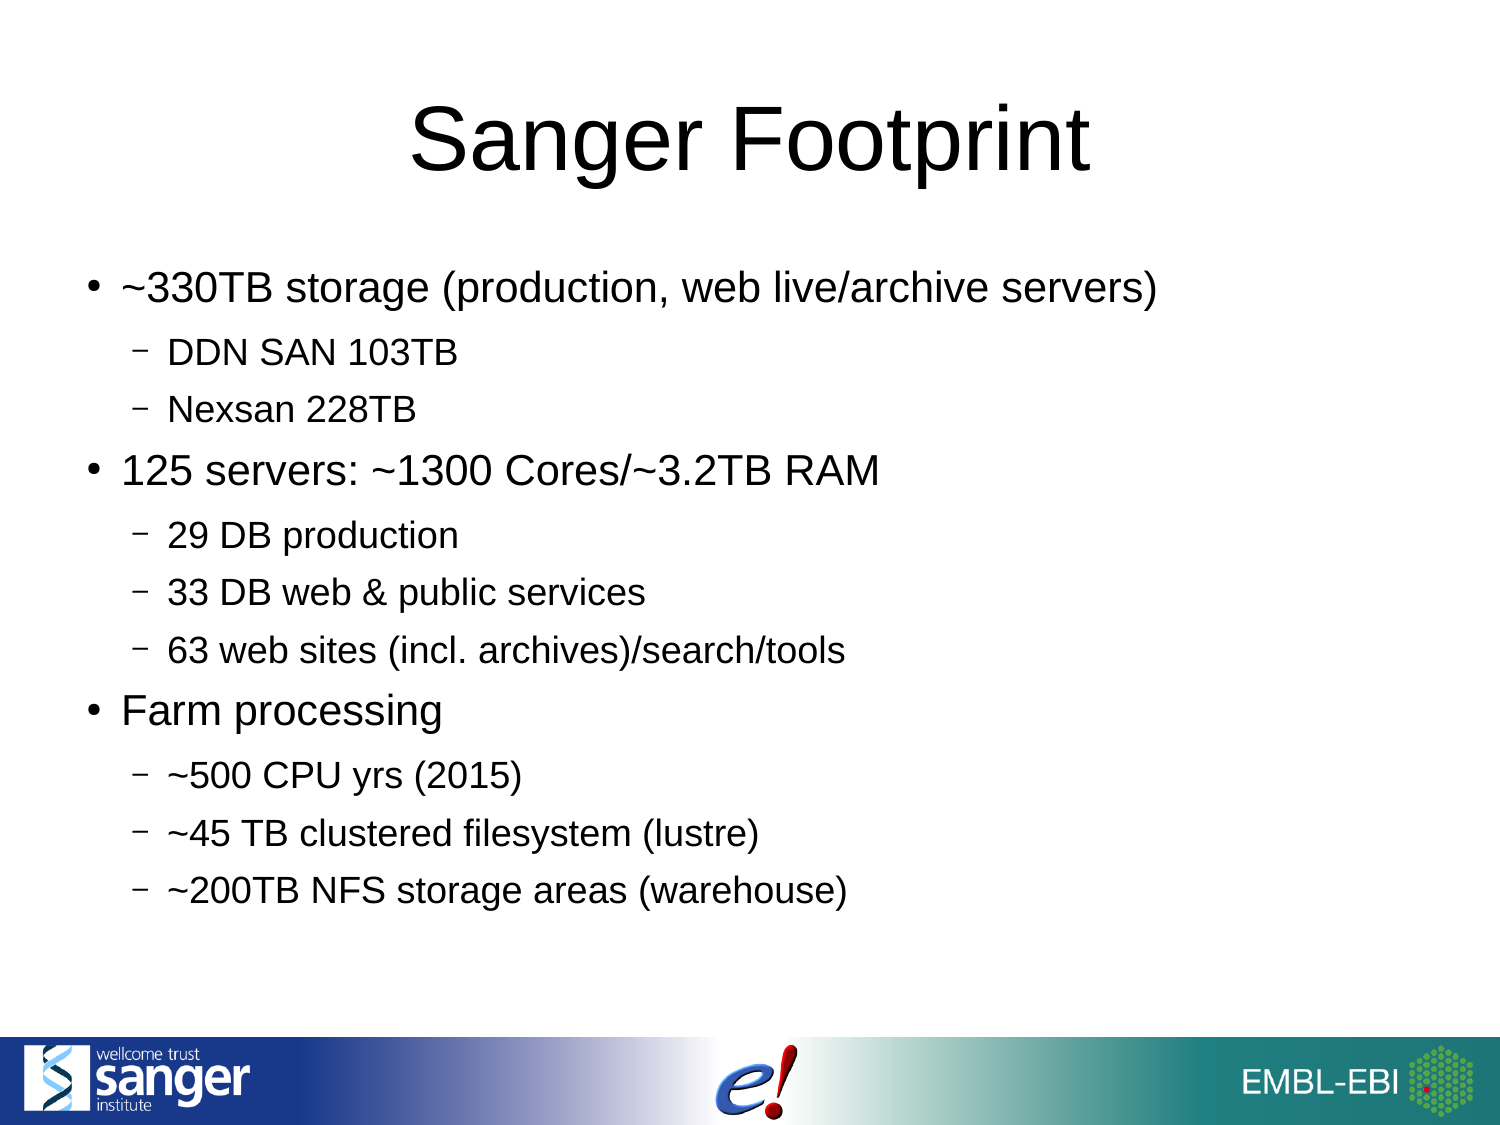

# Sanger Footprint
~330TB storage (production, web live/archive servers)
DDN SAN 103TB
Nexsan 228TB
125 servers: ~1300 Cores/~3.2TB RAM
29 DB production
33 DB web & public services
63 web sites (incl. archives)/search/tools
Farm processing
~500 CPU yrs (2015)
~45 TB clustered filesystem (lustre)
~200TB NFS storage areas (warehouse)